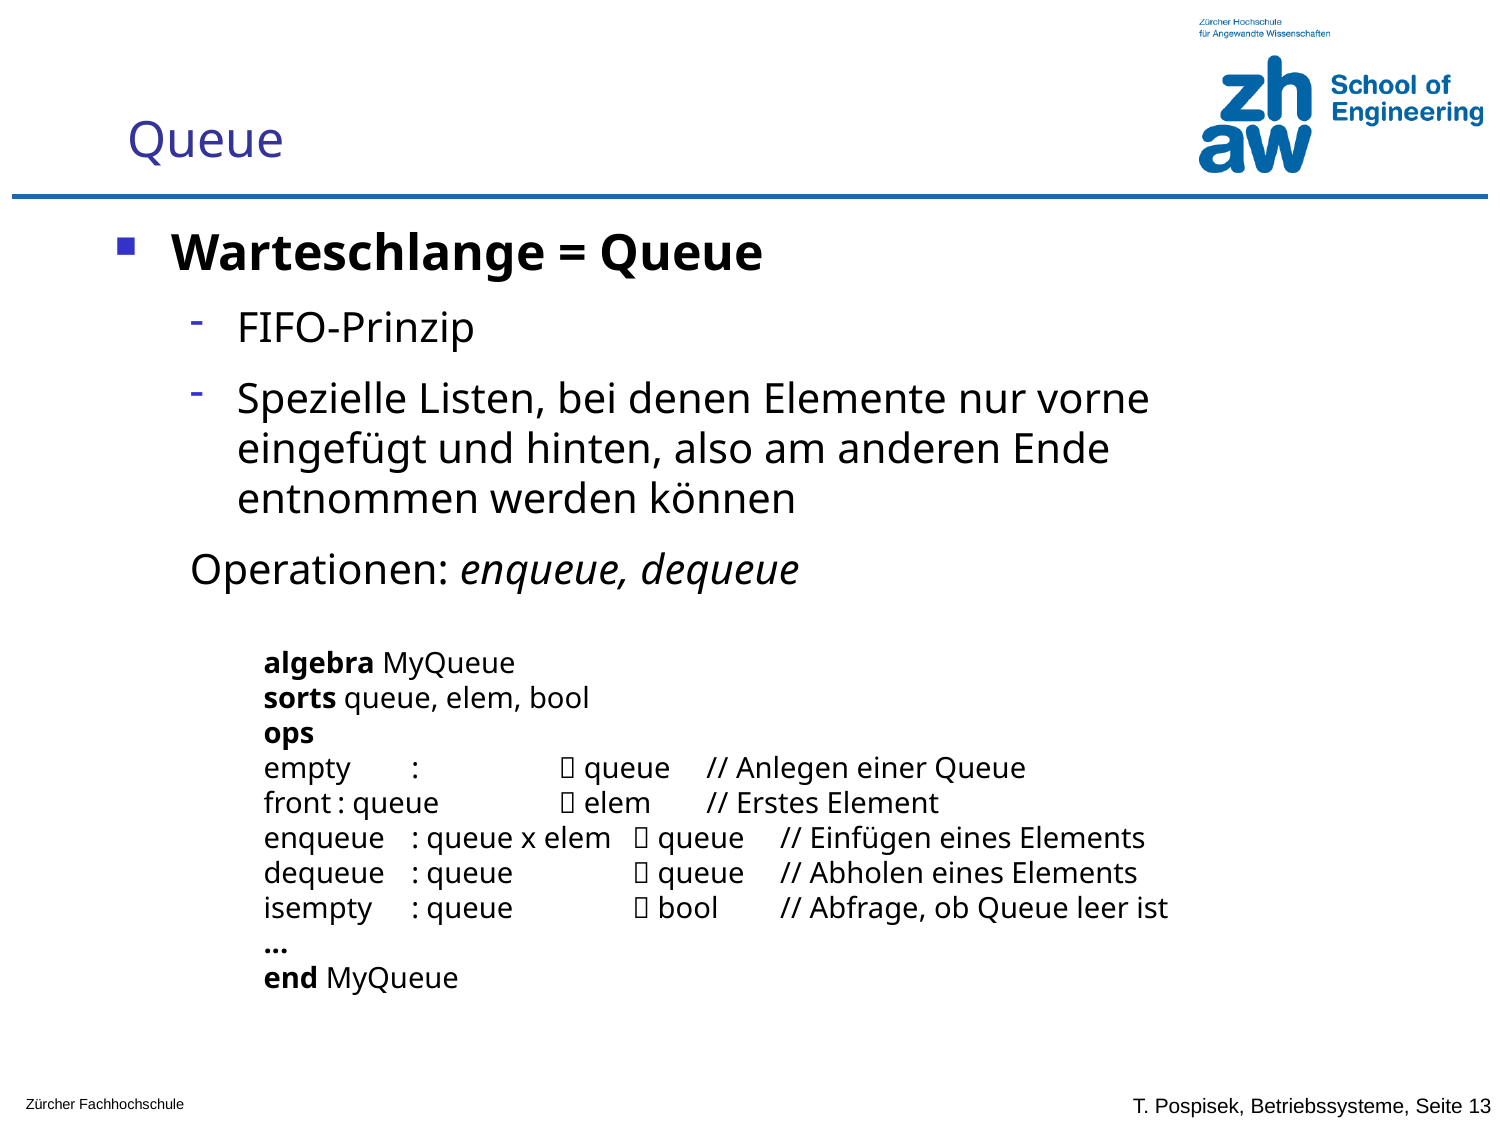

# Queue
Warteschlange = Queue
FIFO-Prinzip
Spezielle Listen, bei denen Elemente nur vorne eingefügt und hinten, also am anderen Ende entnommen werden können
Operationen: enqueue, dequeue
algebra MyQueue
sorts queue, elem, bool
ops
	empty	:		 queue 	// Anlegen einer Queue
	front	: queue		 elem 	// Erstes Element
	enqueue	: queue x elem	 queue 	// Einfügen eines Elements
	dequeue	: queue		 queue	// Abholen eines Elements
	isempty	: queue		 bool	// Abfrage, ob Queue leer ist
...
end MyQueue